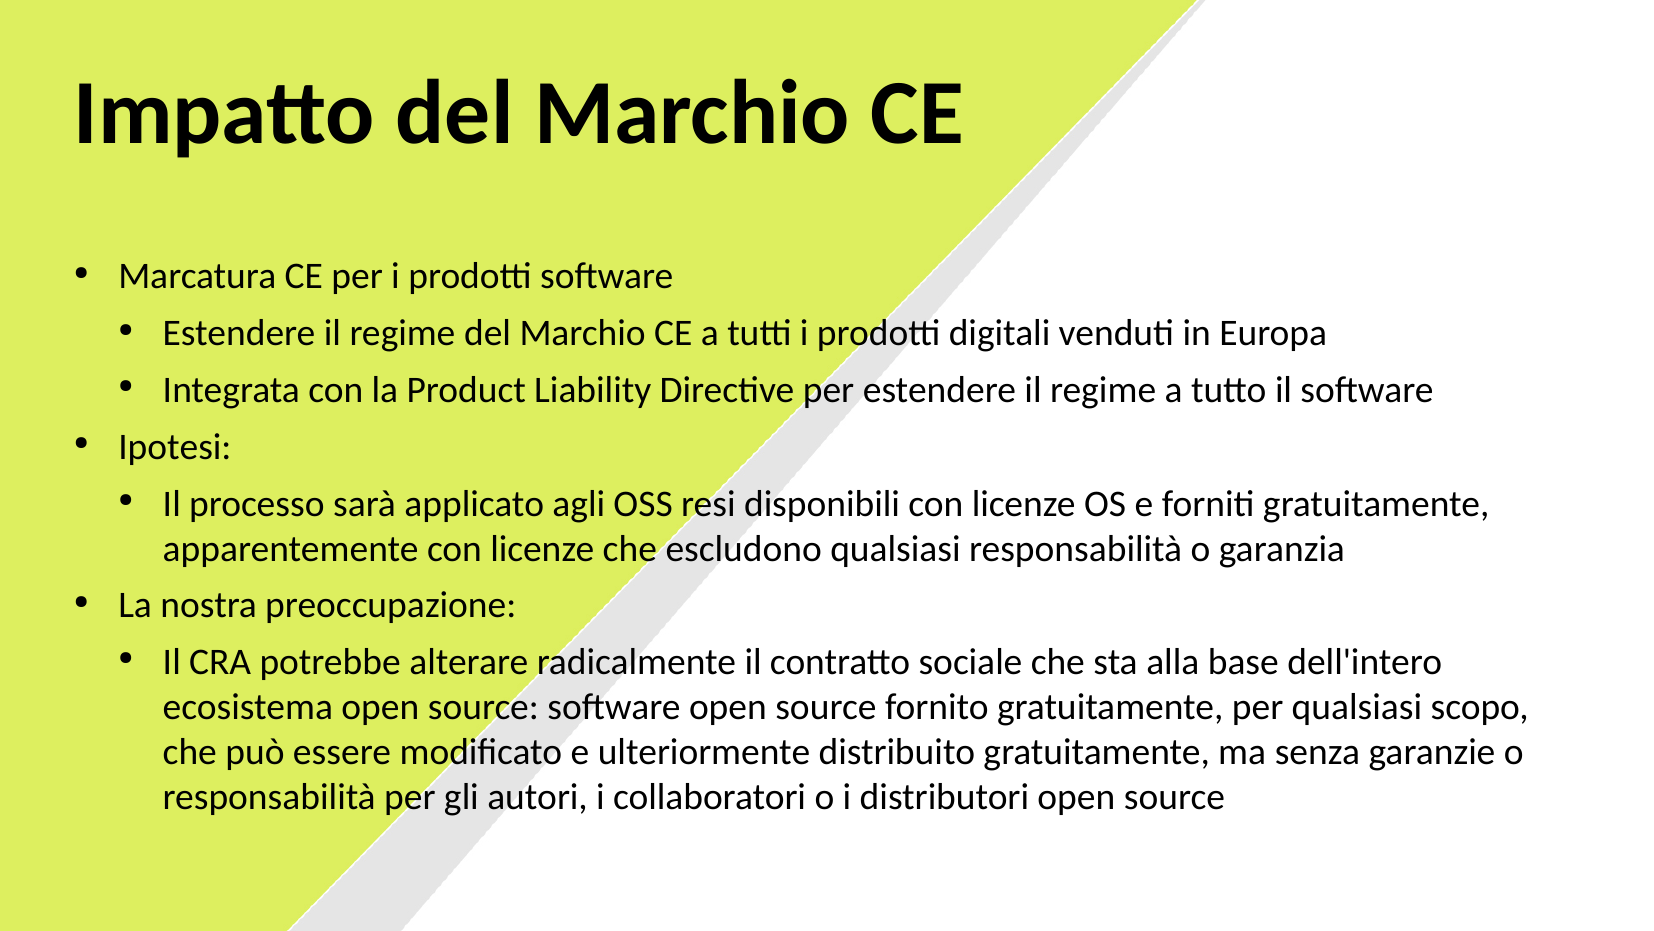

# Impatto del Marchio CE
Marcatura CE per i prodotti software
Estendere il regime del Marchio CE a tutti i prodotti digitali venduti in Europa
Integrata con la Product Liability Directive per estendere il regime a tutto il software
Ipotesi:
Il processo sarà applicato agli OSS resi disponibili con licenze OS e forniti gratuitamente, apparentemente con licenze che escludono qualsiasi responsabilità o garanzia
La nostra preoccupazione:
Il CRA potrebbe alterare radicalmente il contratto sociale che sta alla base dell'intero ecosistema open source: software open source fornito gratuitamente, per qualsiasi scopo, che può essere modificato e ulteriormente distribuito gratuitamente, ma senza garanzie o responsabilità per gli autori, i collaboratori o i distributori open source